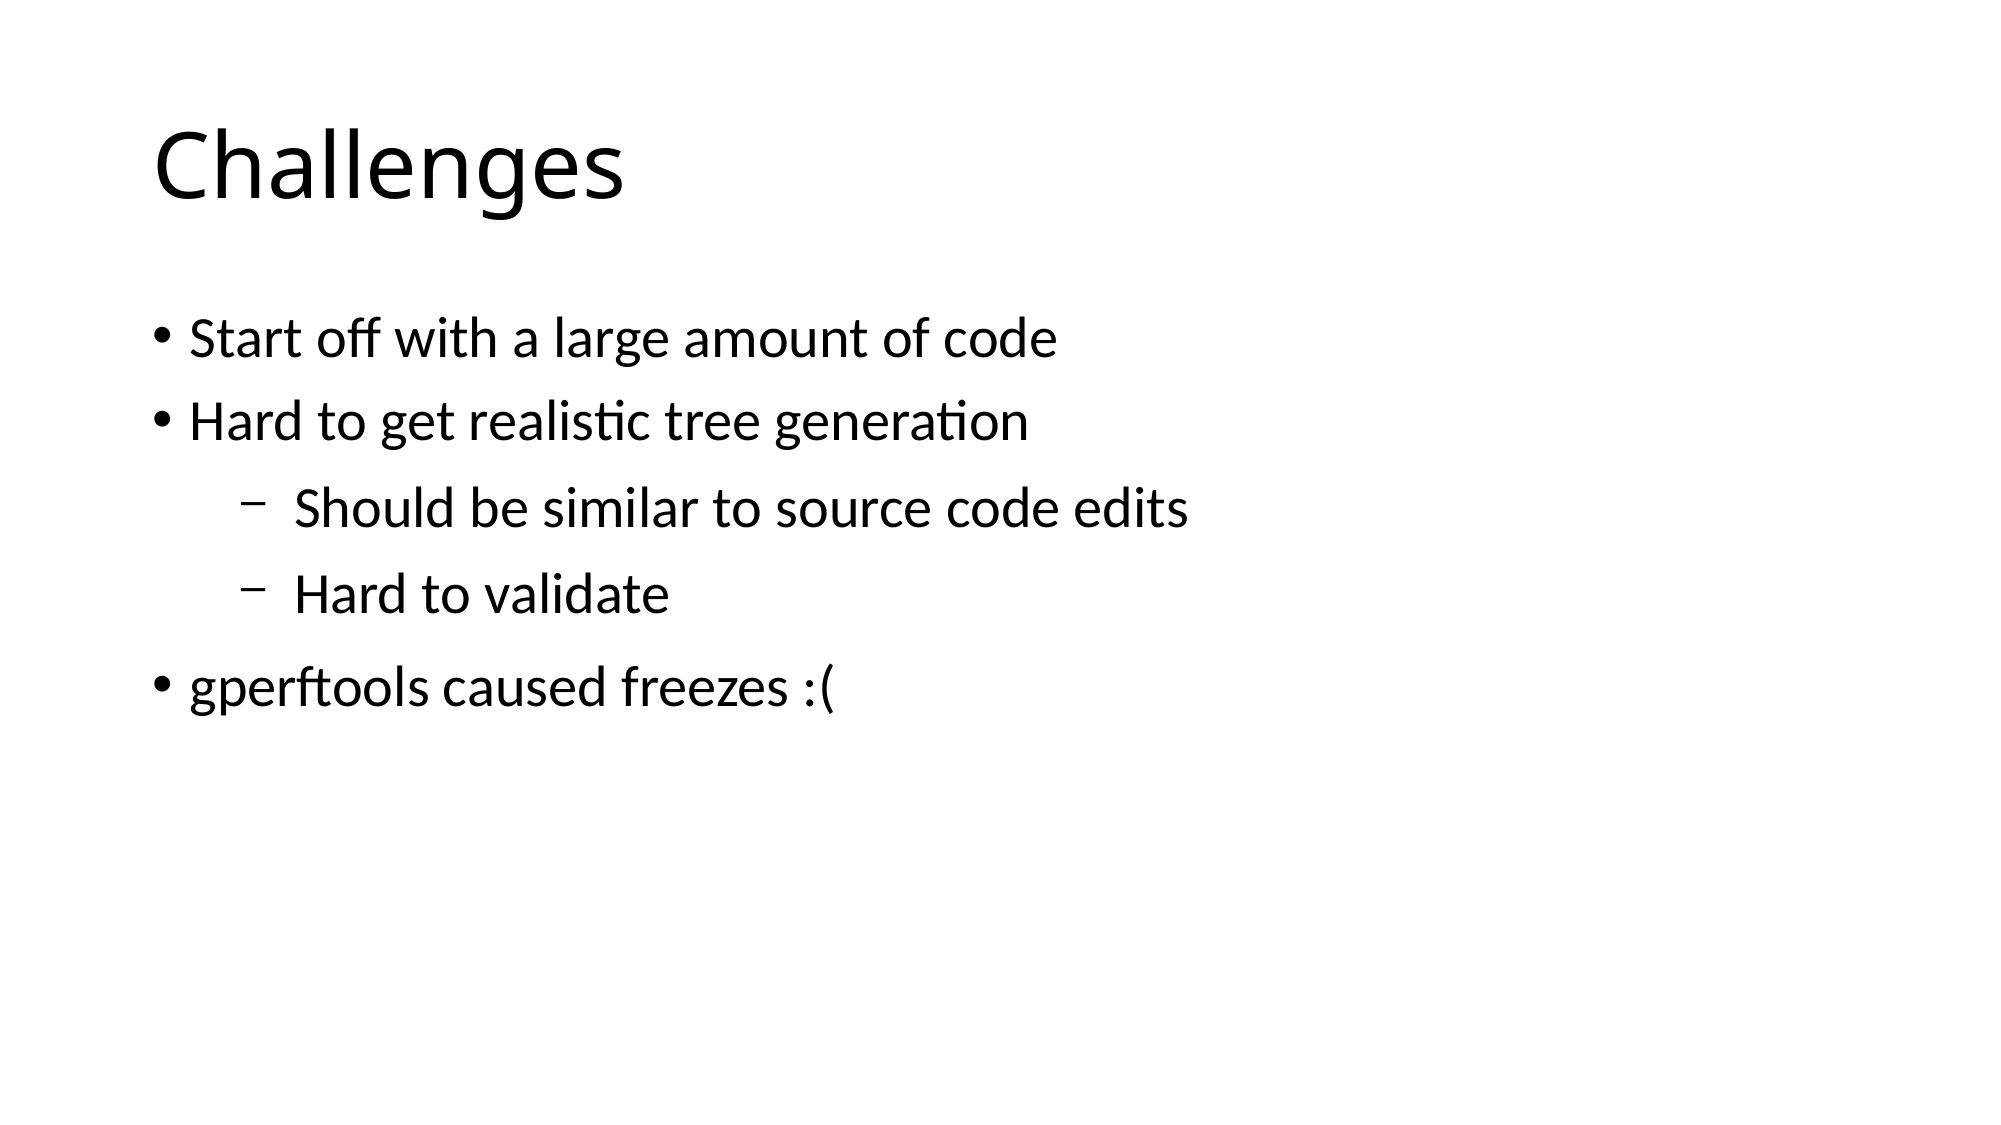

# Challenges
Start off with a large amount of code
Hard to get realistic tree generation
Should be similar to source code edits
Hard to validate
gperftools caused freezes :(